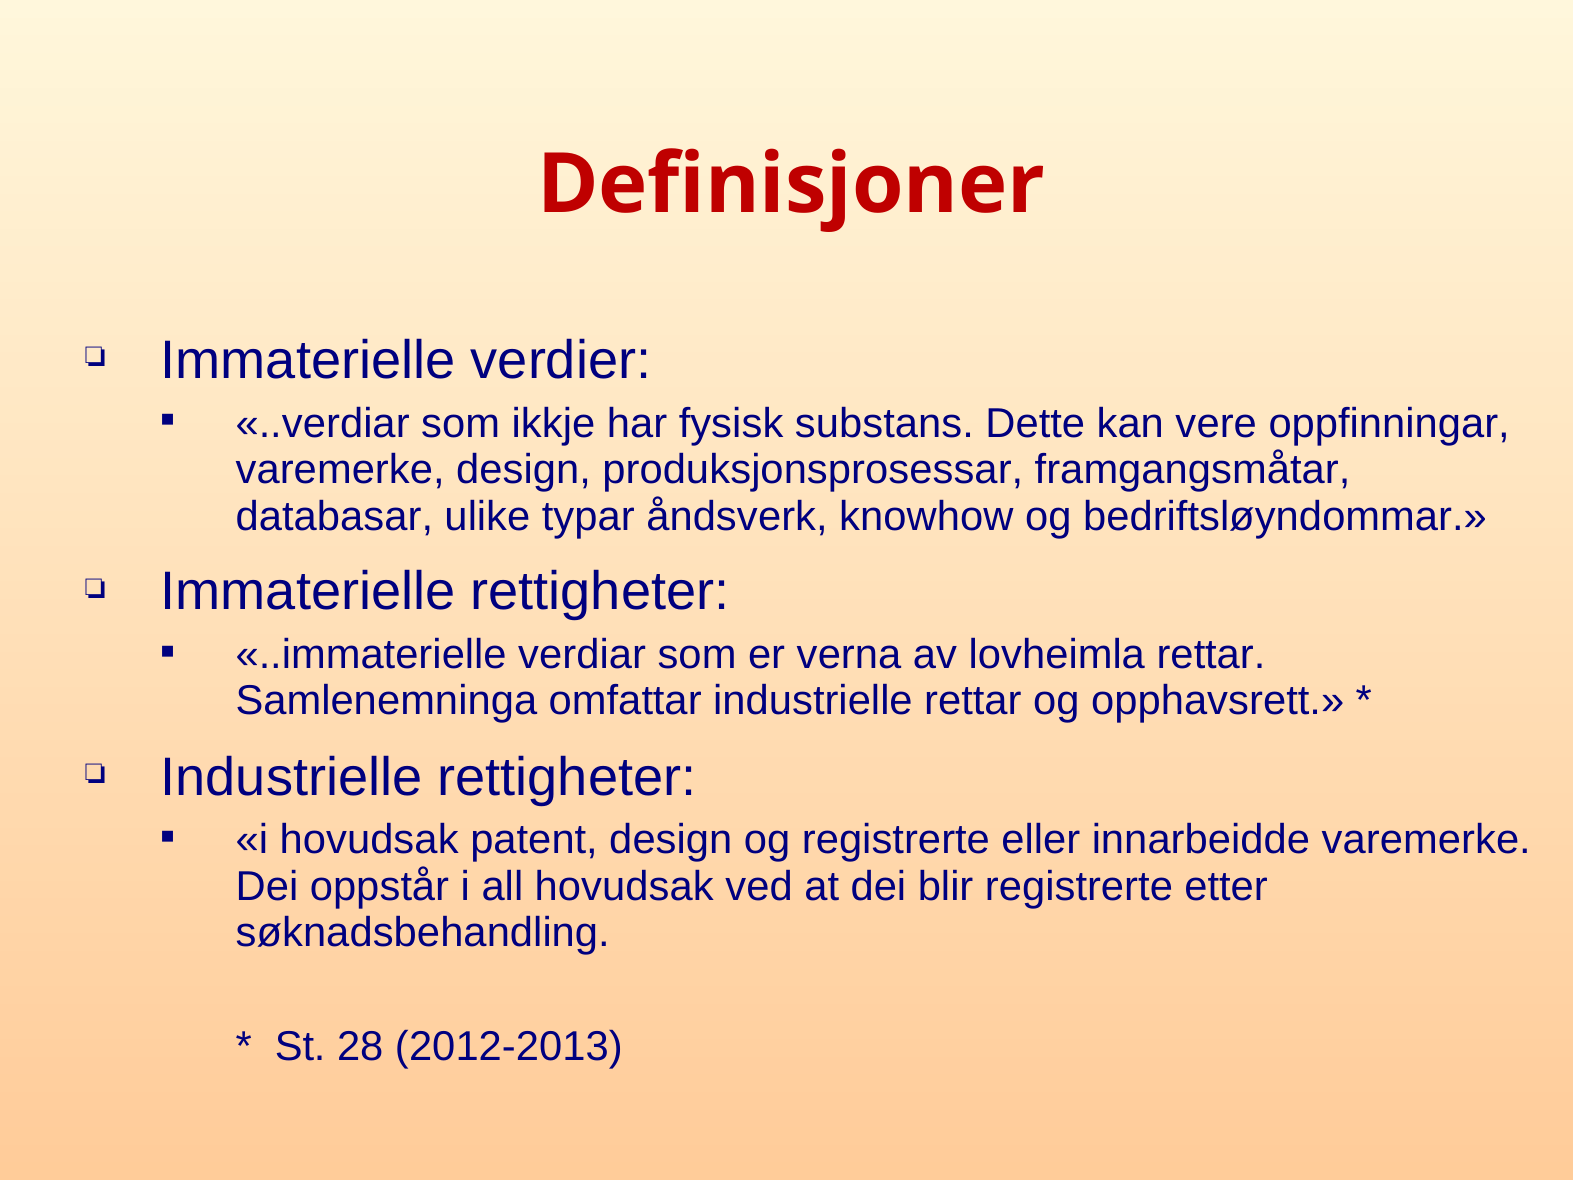

# Definisjoner
Immaterielle verdier:
«..verdiar som ikkje har fysisk substans. Dette kan vere oppfinningar, varemerke, design, produksjonsprosessar, framgangsmåtar, databasar, ulike typar åndsverk, knowhow og bedriftsløyndommar.»
Immaterielle rettigheter:
«..immaterielle verdiar som er verna av lovheimla rettar. Samlenemninga omfattar industrielle rettar og opphavsrett.» *
Industrielle rettigheter:
«i hovudsak patent, design og registrerte eller innarbeidde varemerke. Dei oppstår i all hovudsak ved at dei blir registrerte etter søknadsbehandling.
* St. 28 (2012-2013)